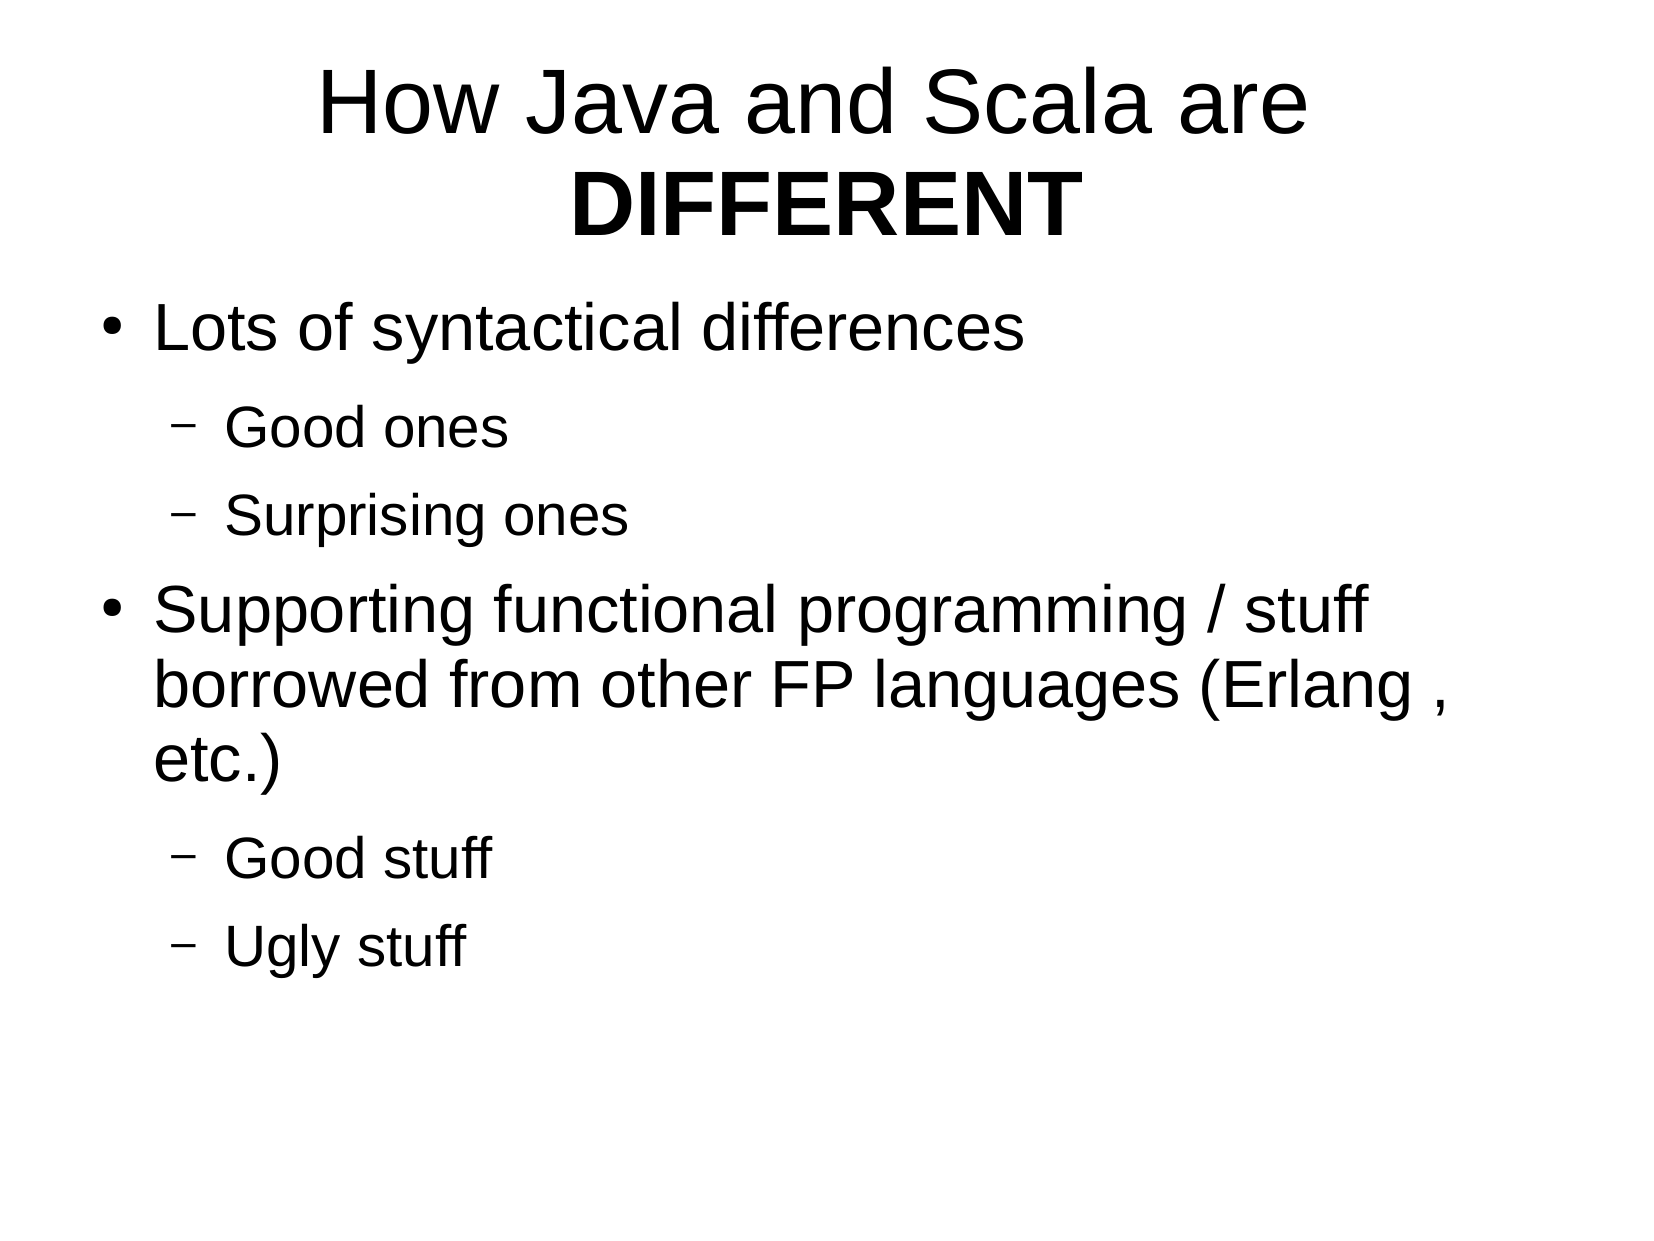

# How Java and Scala are DIFFERENT
Lots of syntactical differences
Good ones
Surprising ones
Supporting functional programming / stuff borrowed from other FP languages (Erlang , etc.)
Good stuff
Ugly stuff